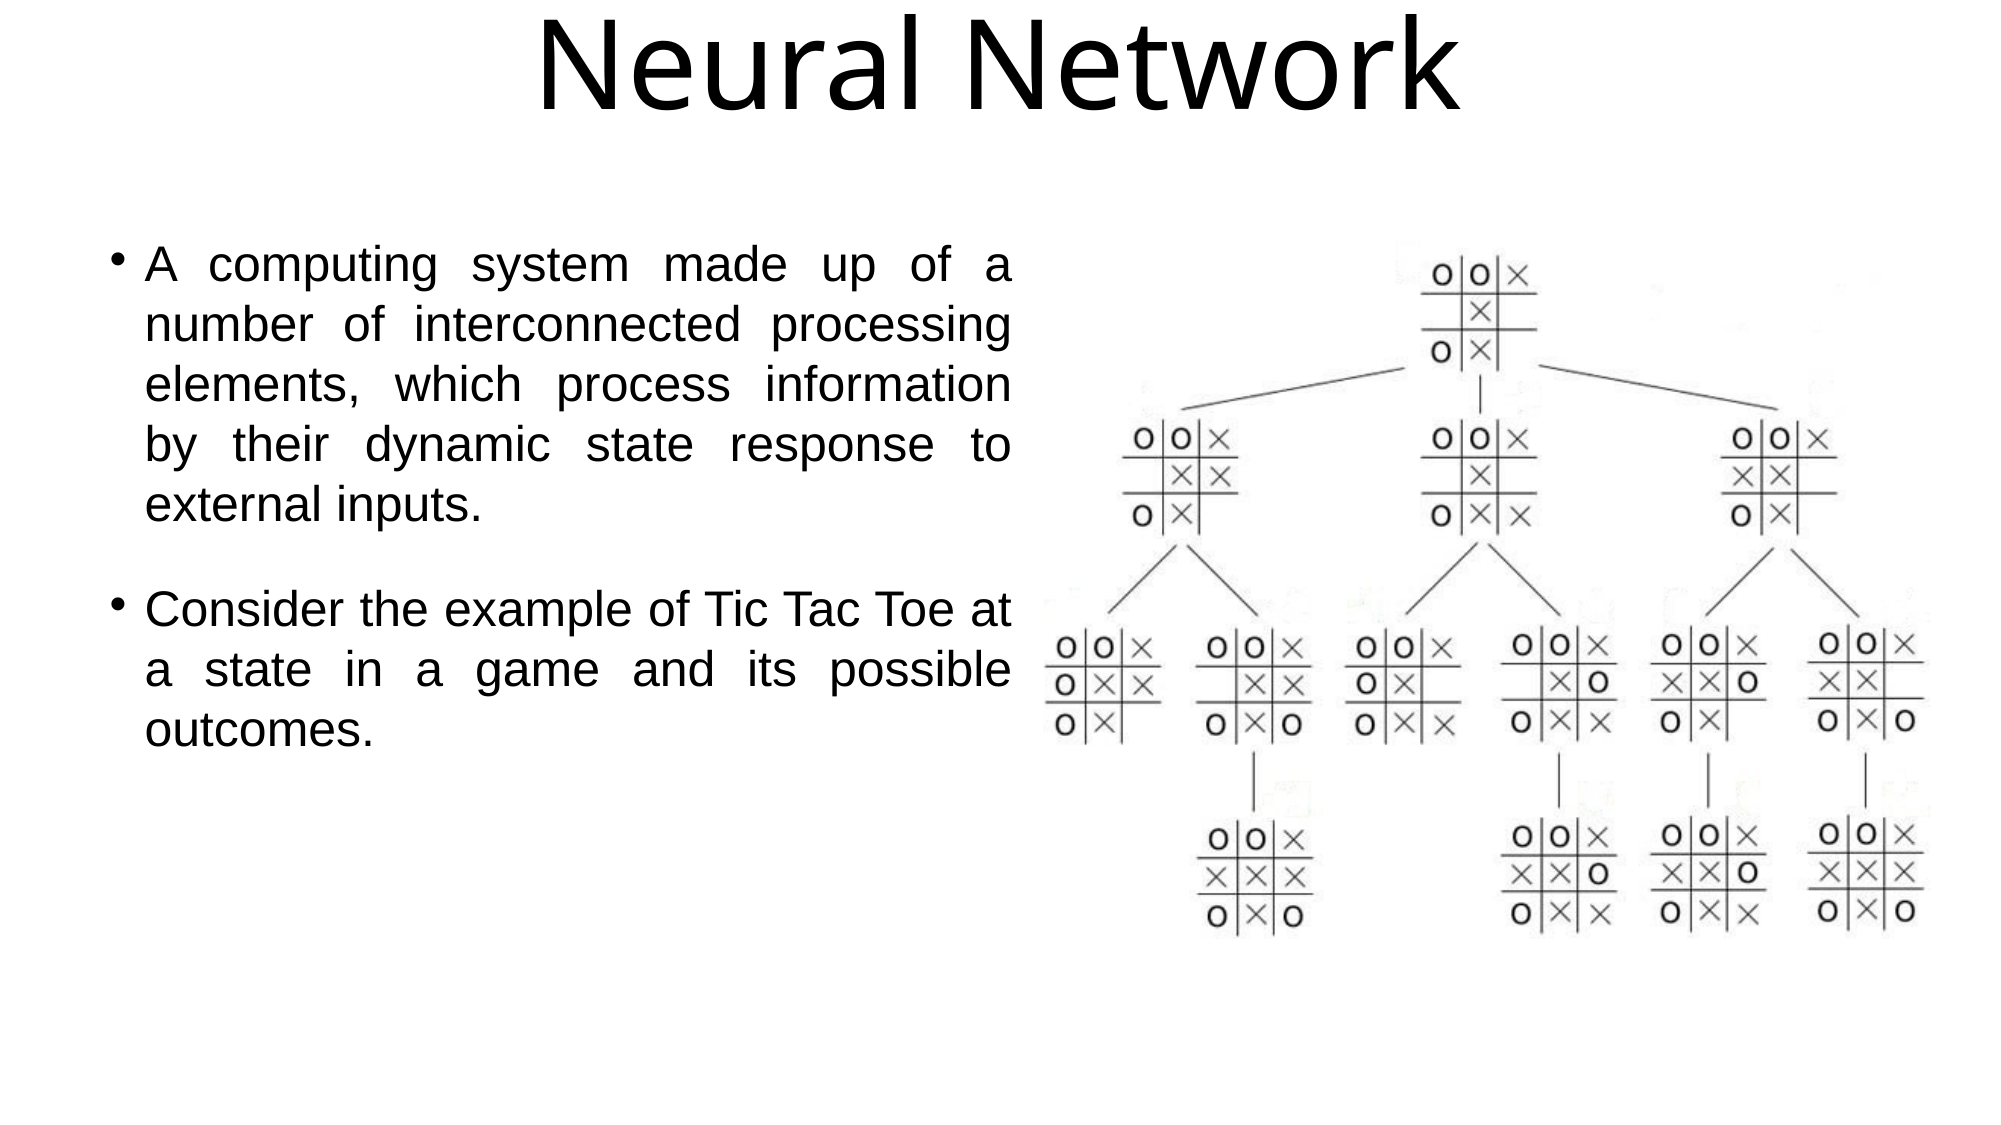

Neural Network
A computing system made up of a number of interconnected processing elements, which process information by their dynamic state response to external inputs.
Consider the example of Tic Tac Toe at a state in a game and its possible outcomes.